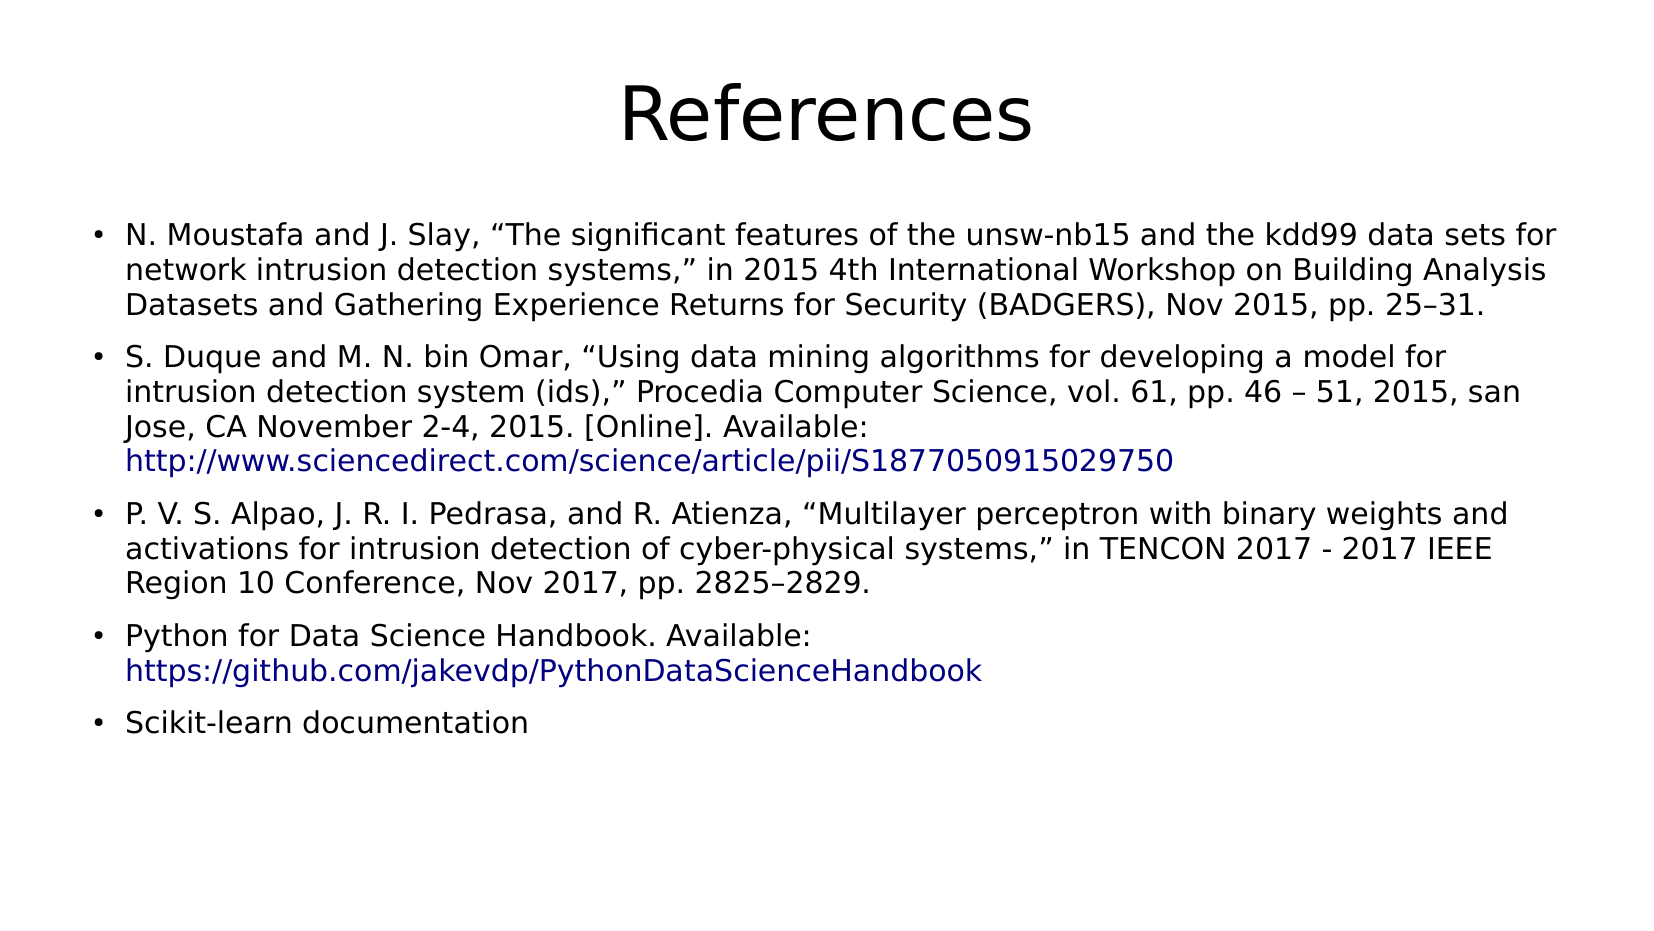

# References
N. Moustafa and J. Slay, “The significant features of the unsw-nb15 and the kdd99 data sets for network intrusion detection systems,” in 2015 4th International Workshop on Building Analysis Datasets and Gathering Experience Returns for Security (BADGERS), Nov 2015, pp. 25–31.
S. Duque and M. N. bin Omar, “Using data mining algorithms for developing a model for intrusion detection system (ids),” Procedia Computer Science, vol. 61, pp. 46 – 51, 2015, san Jose, CA November 2-4, 2015. [Online]. Available: http://www.sciencedirect.com/science/article/pii/S1877050915029750
P. V. S. Alpao, J. R. I. Pedrasa, and R. Atienza, “Multilayer perceptron with binary weights and activations for intrusion detection of cyber-physical systems,” in TENCON 2017 - 2017 IEEE Region 10 Conference, Nov 2017, pp. 2825–2829.
Python for Data Science Handbook. Available: https://github.com/jakevdp/PythonDataScienceHandbook
Scikit-learn documentation